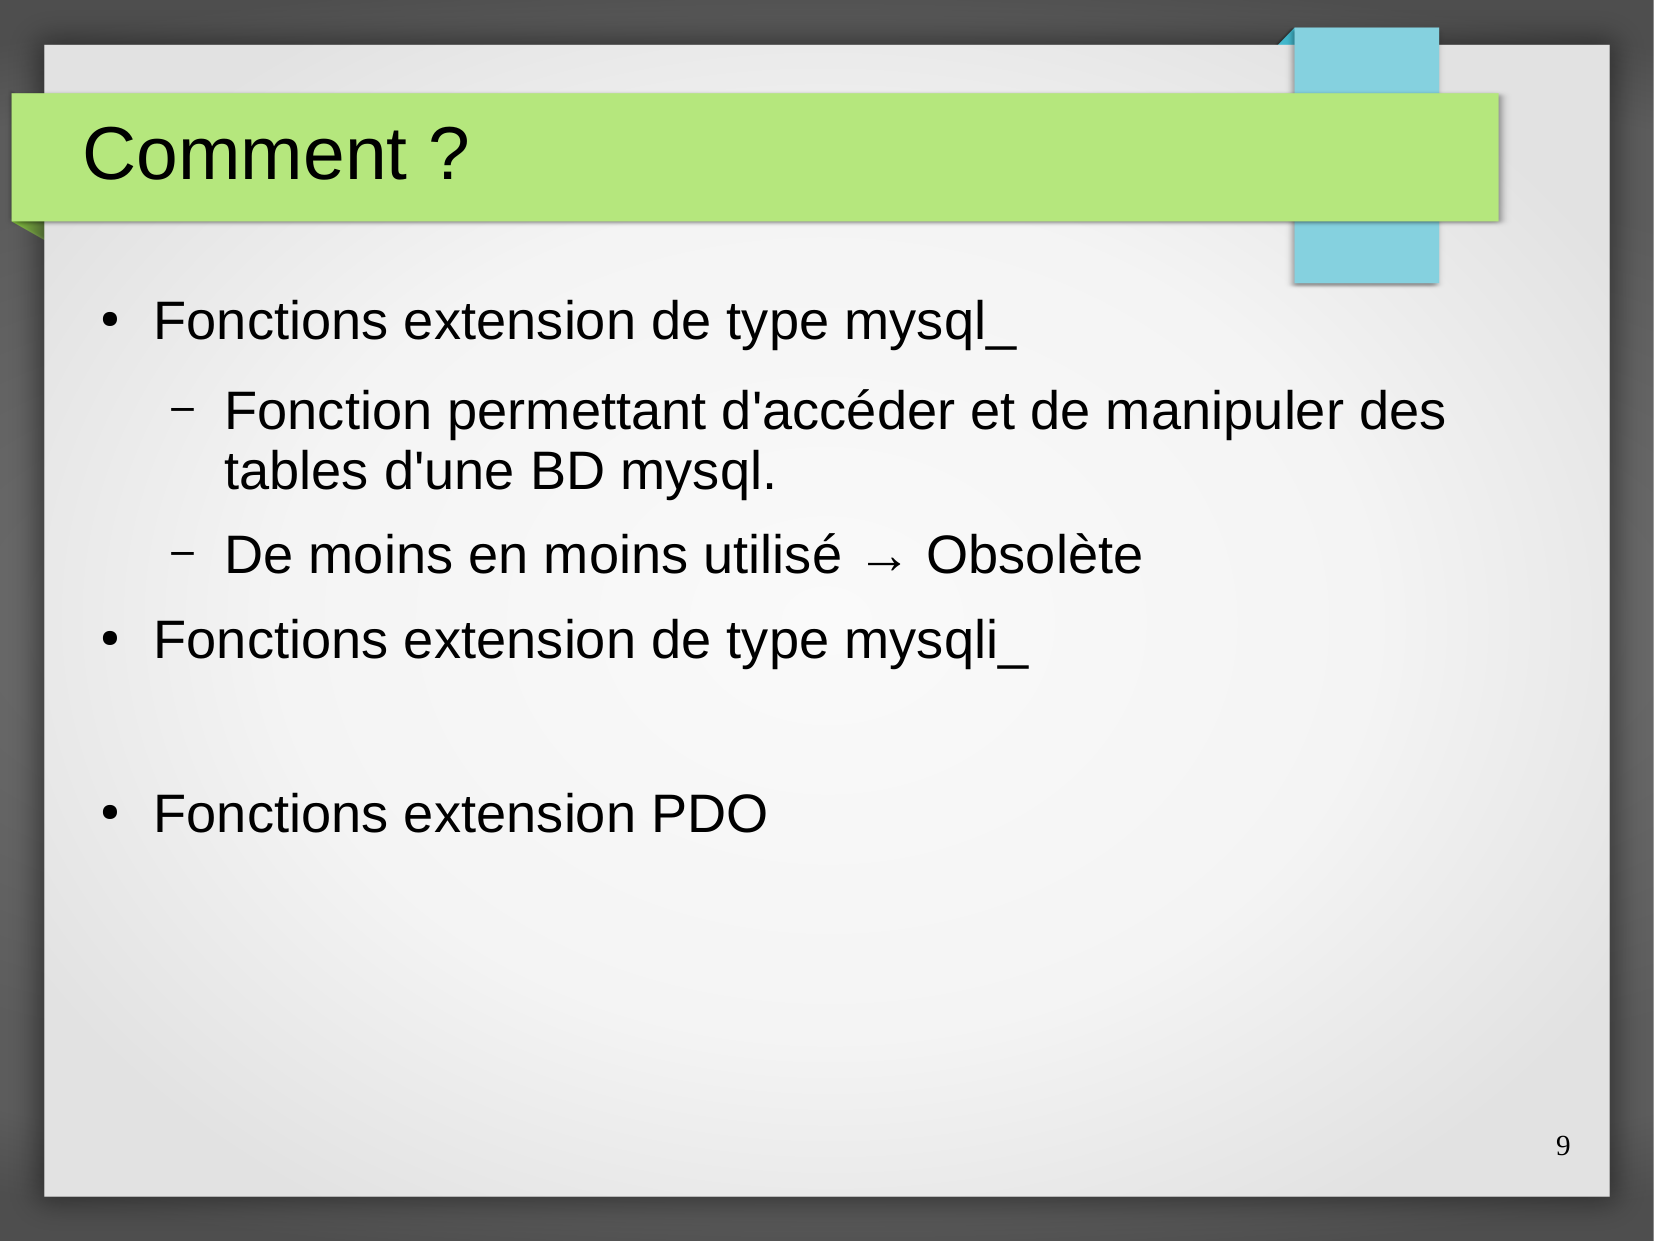

# Comment ?
Fonctions extension de type mysql_
Fonction permettant d'accéder et de manipuler des tables d'une BD mysql.
De moins en moins utilisé → Obsolète
Fonctions extension de type mysqli_
Fonctions extension PDO
9